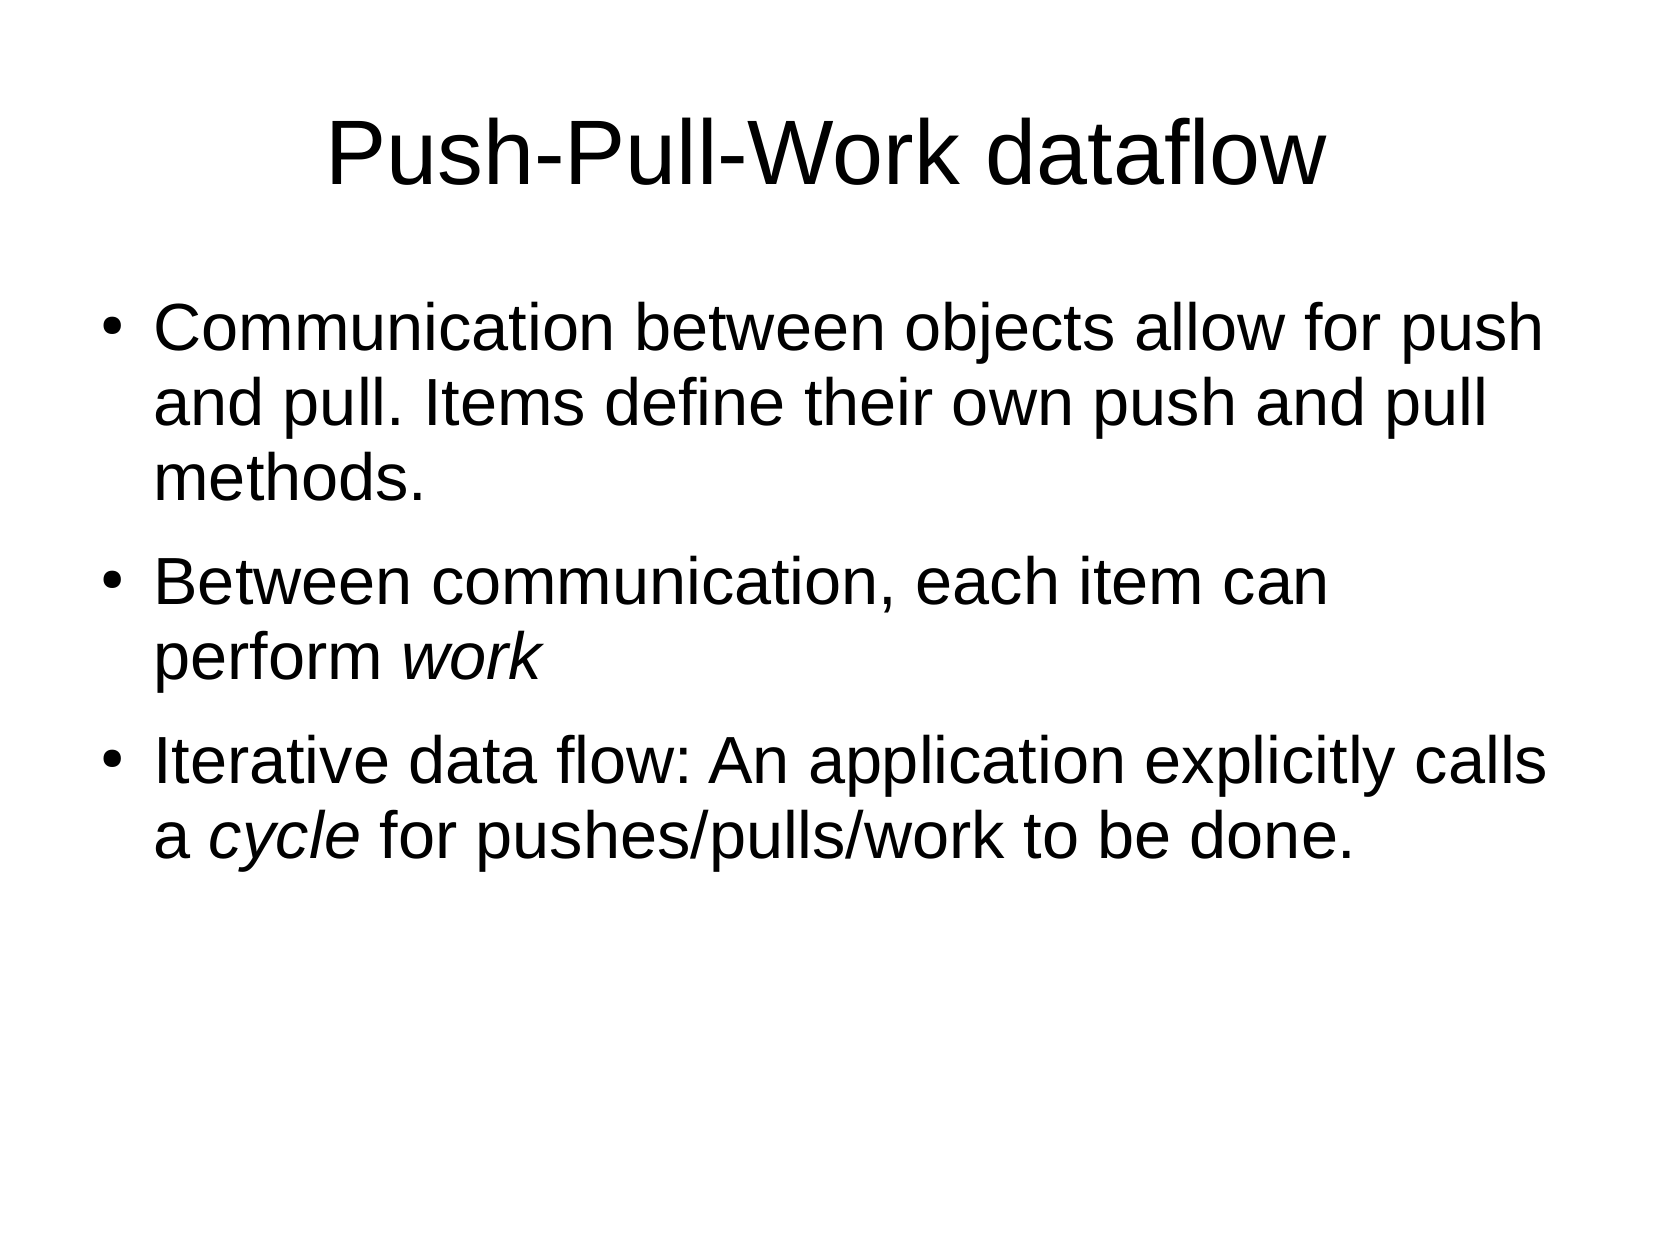

# Push-Pull-Work dataflow
Communication between objects allow for push and pull. Items define their own push and pull methods.
Between communication, each item can perform work
Iterative data flow: An application explicitly calls a cycle for pushes/pulls/work to be done.